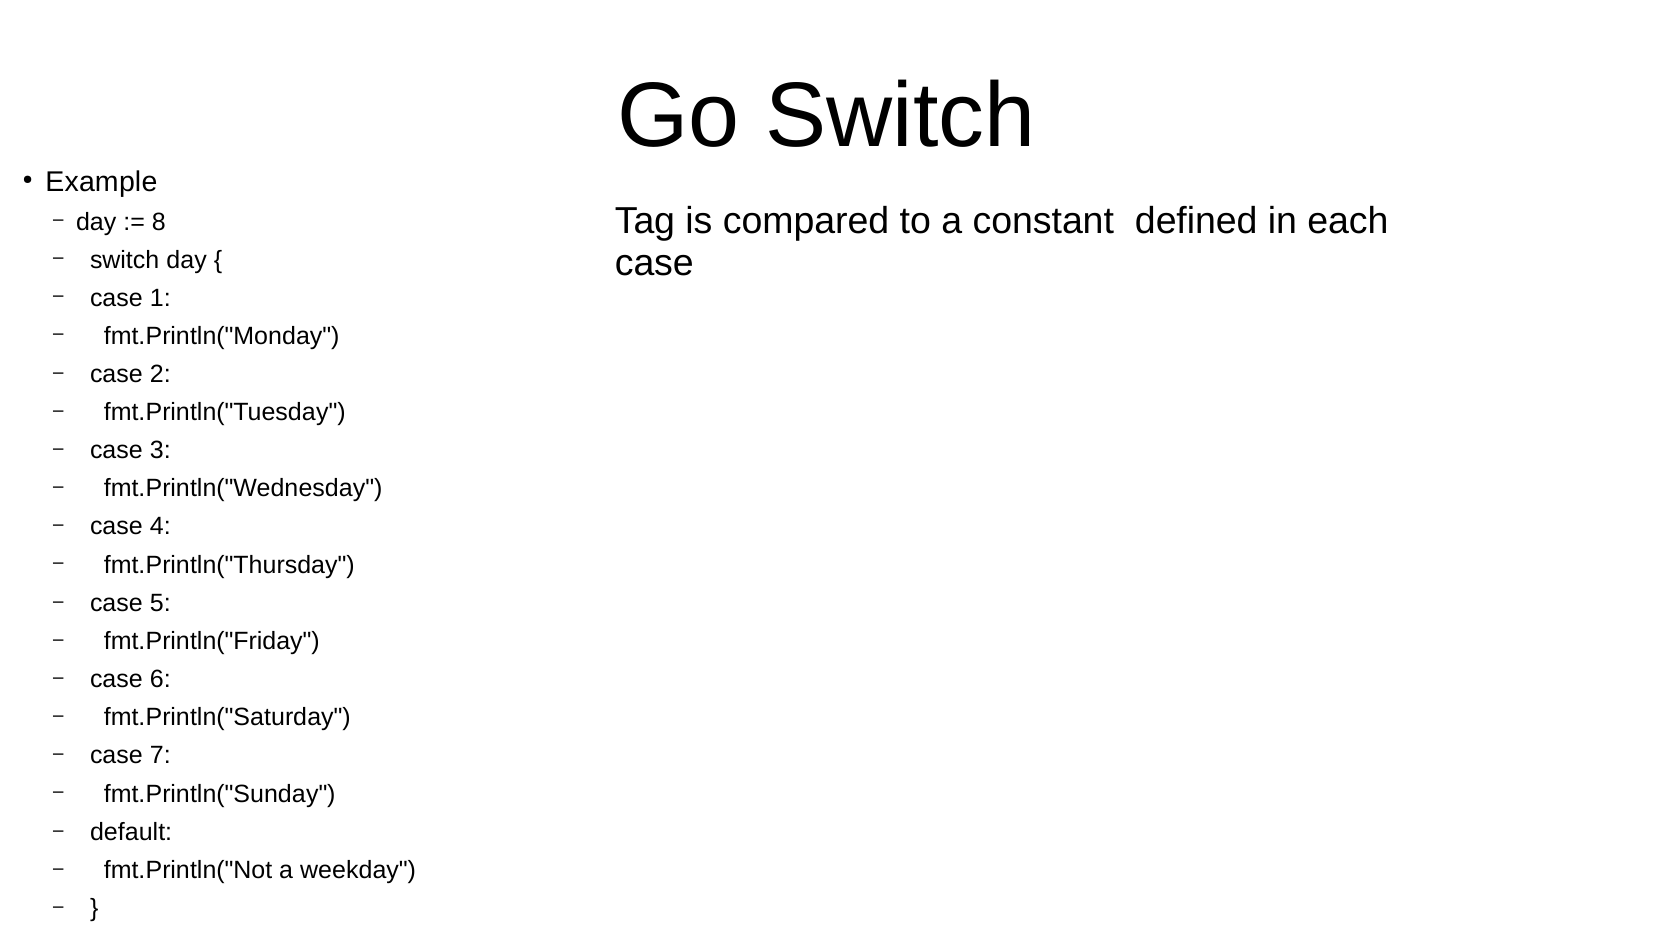

# Go Switch
Example
day := 8
 switch day {
 case 1:
 fmt.Println("Monday")
 case 2:
 fmt.Println("Tuesday")
 case 3:
 fmt.Println("Wednesday")
 case 4:
 fmt.Println("Thursday")
 case 5:
 fmt.Println("Friday")
 case 6:
 fmt.Println("Saturday")
 case 7:
 fmt.Println("Sunday")
 default:
 fmt.Println("Not a weekday")
 }
Tag is compared to a constant defined in each case